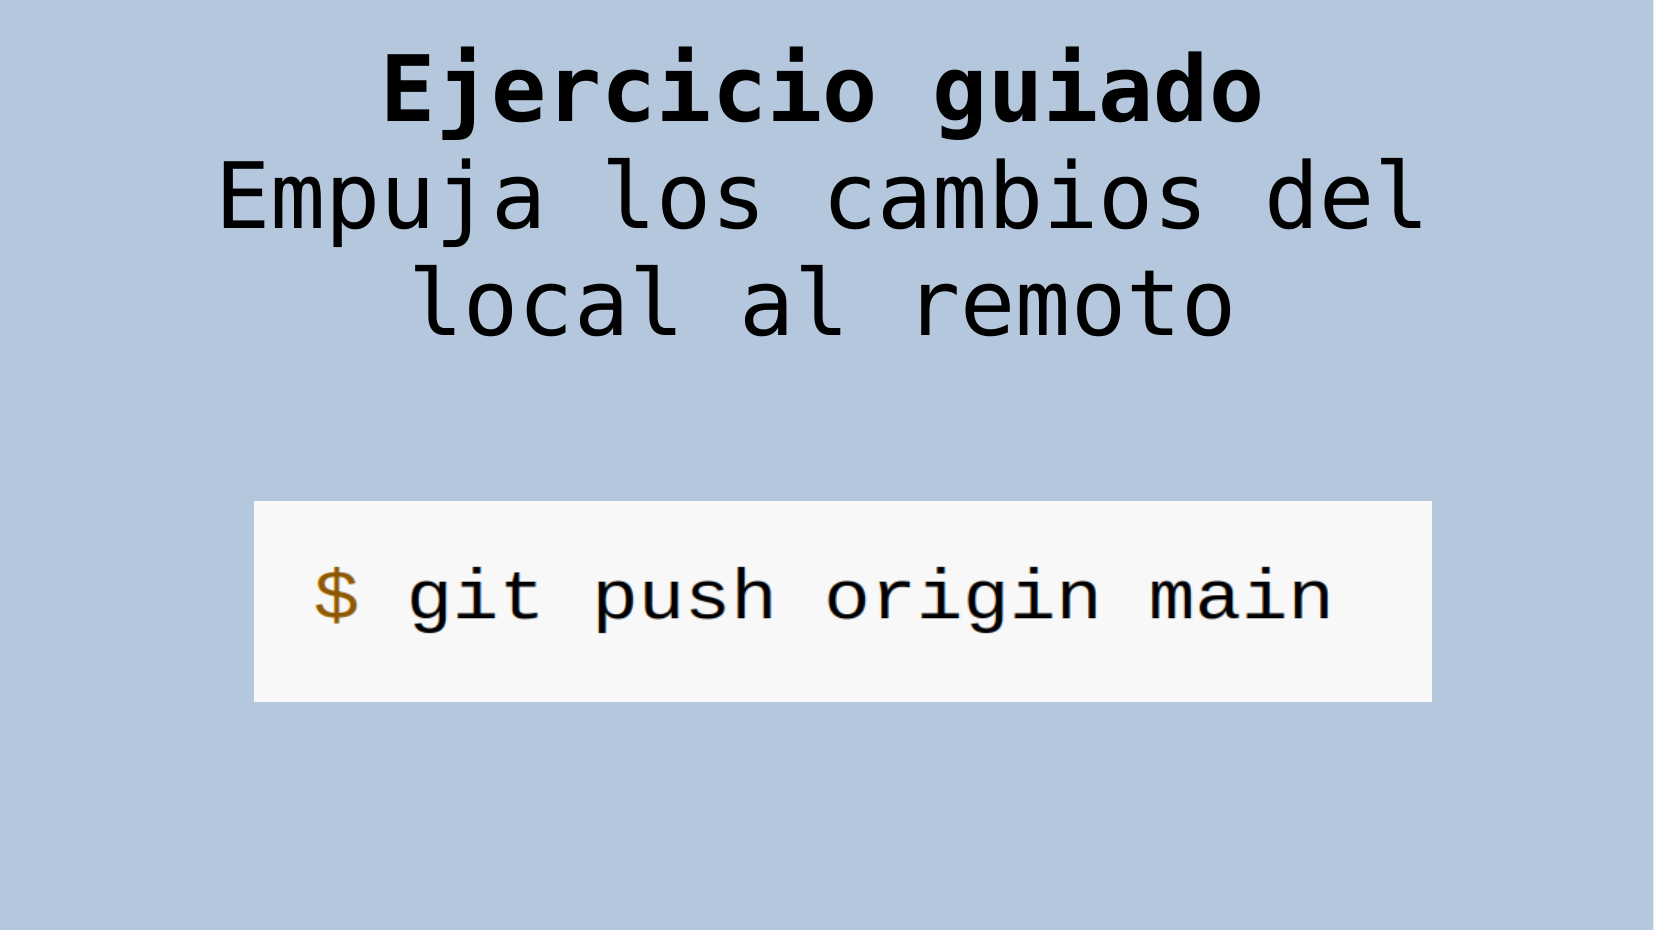

# Ejercicio guiado Empuja los cambios del local al remoto